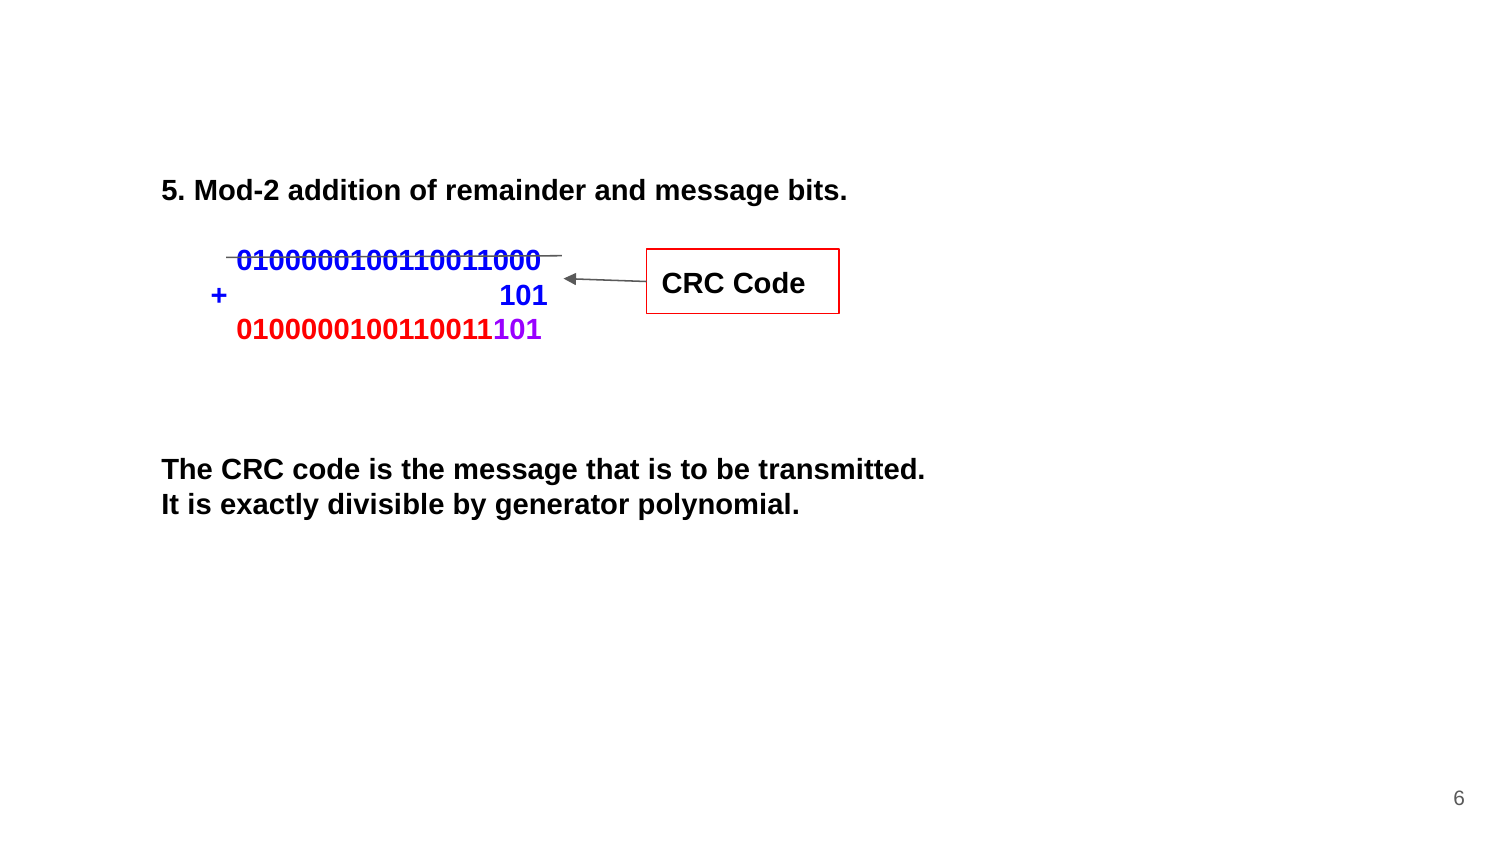

5. Mod-2 addition of remainder and message bits.
	0100000100110011000
 + 101
0100000100110011101
The CRC code is the message that is to be transmitted.
It is exactly divisible by generator polynomial.
CRC Code